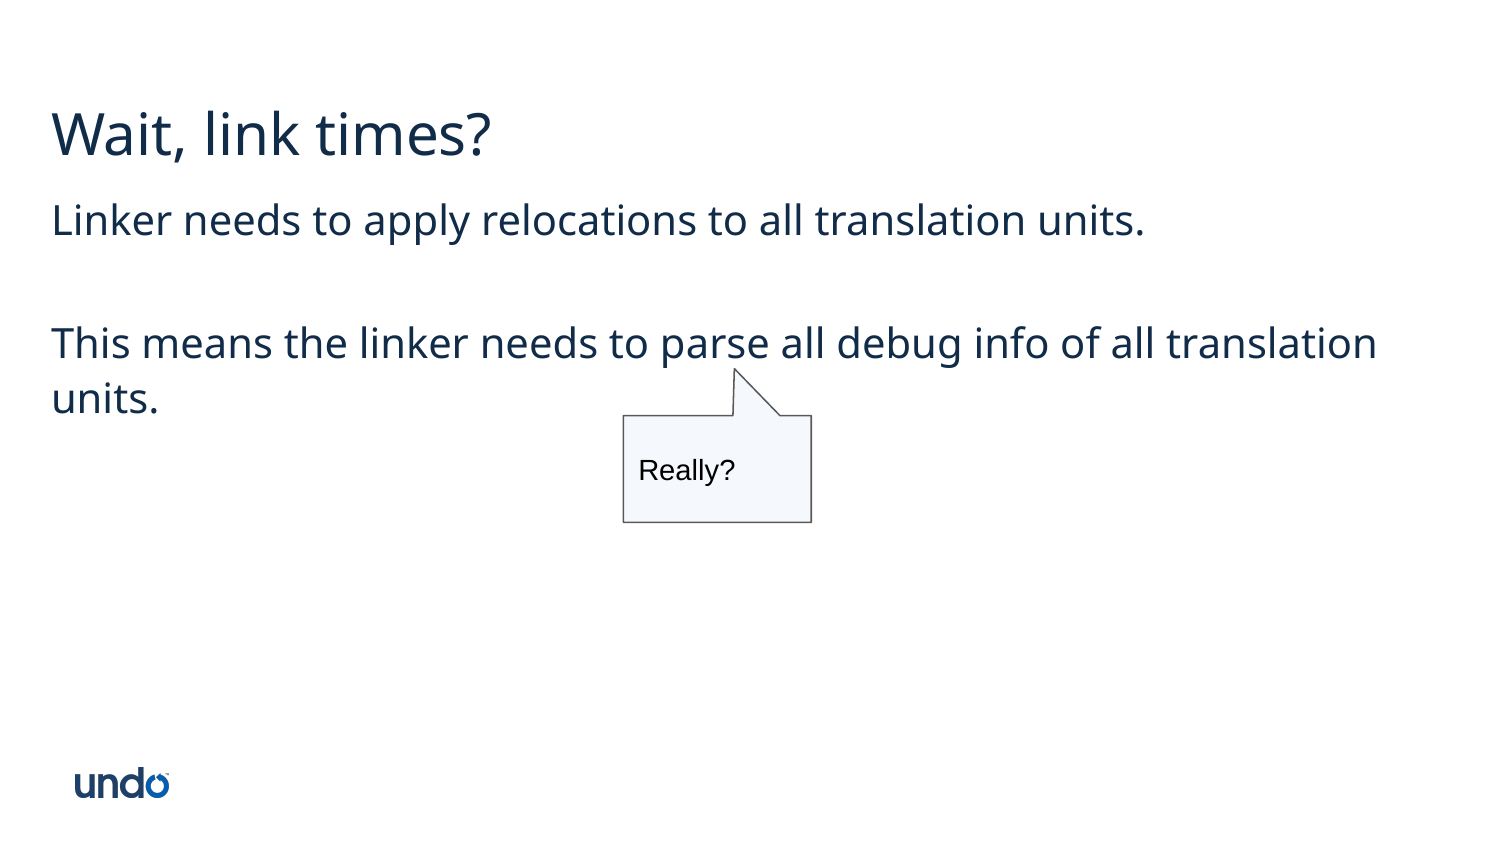

# Wait, link times?
Linker needs to apply relocations to all translation units.
This means the linker needs to parse all debug info of all translation units.
Really?